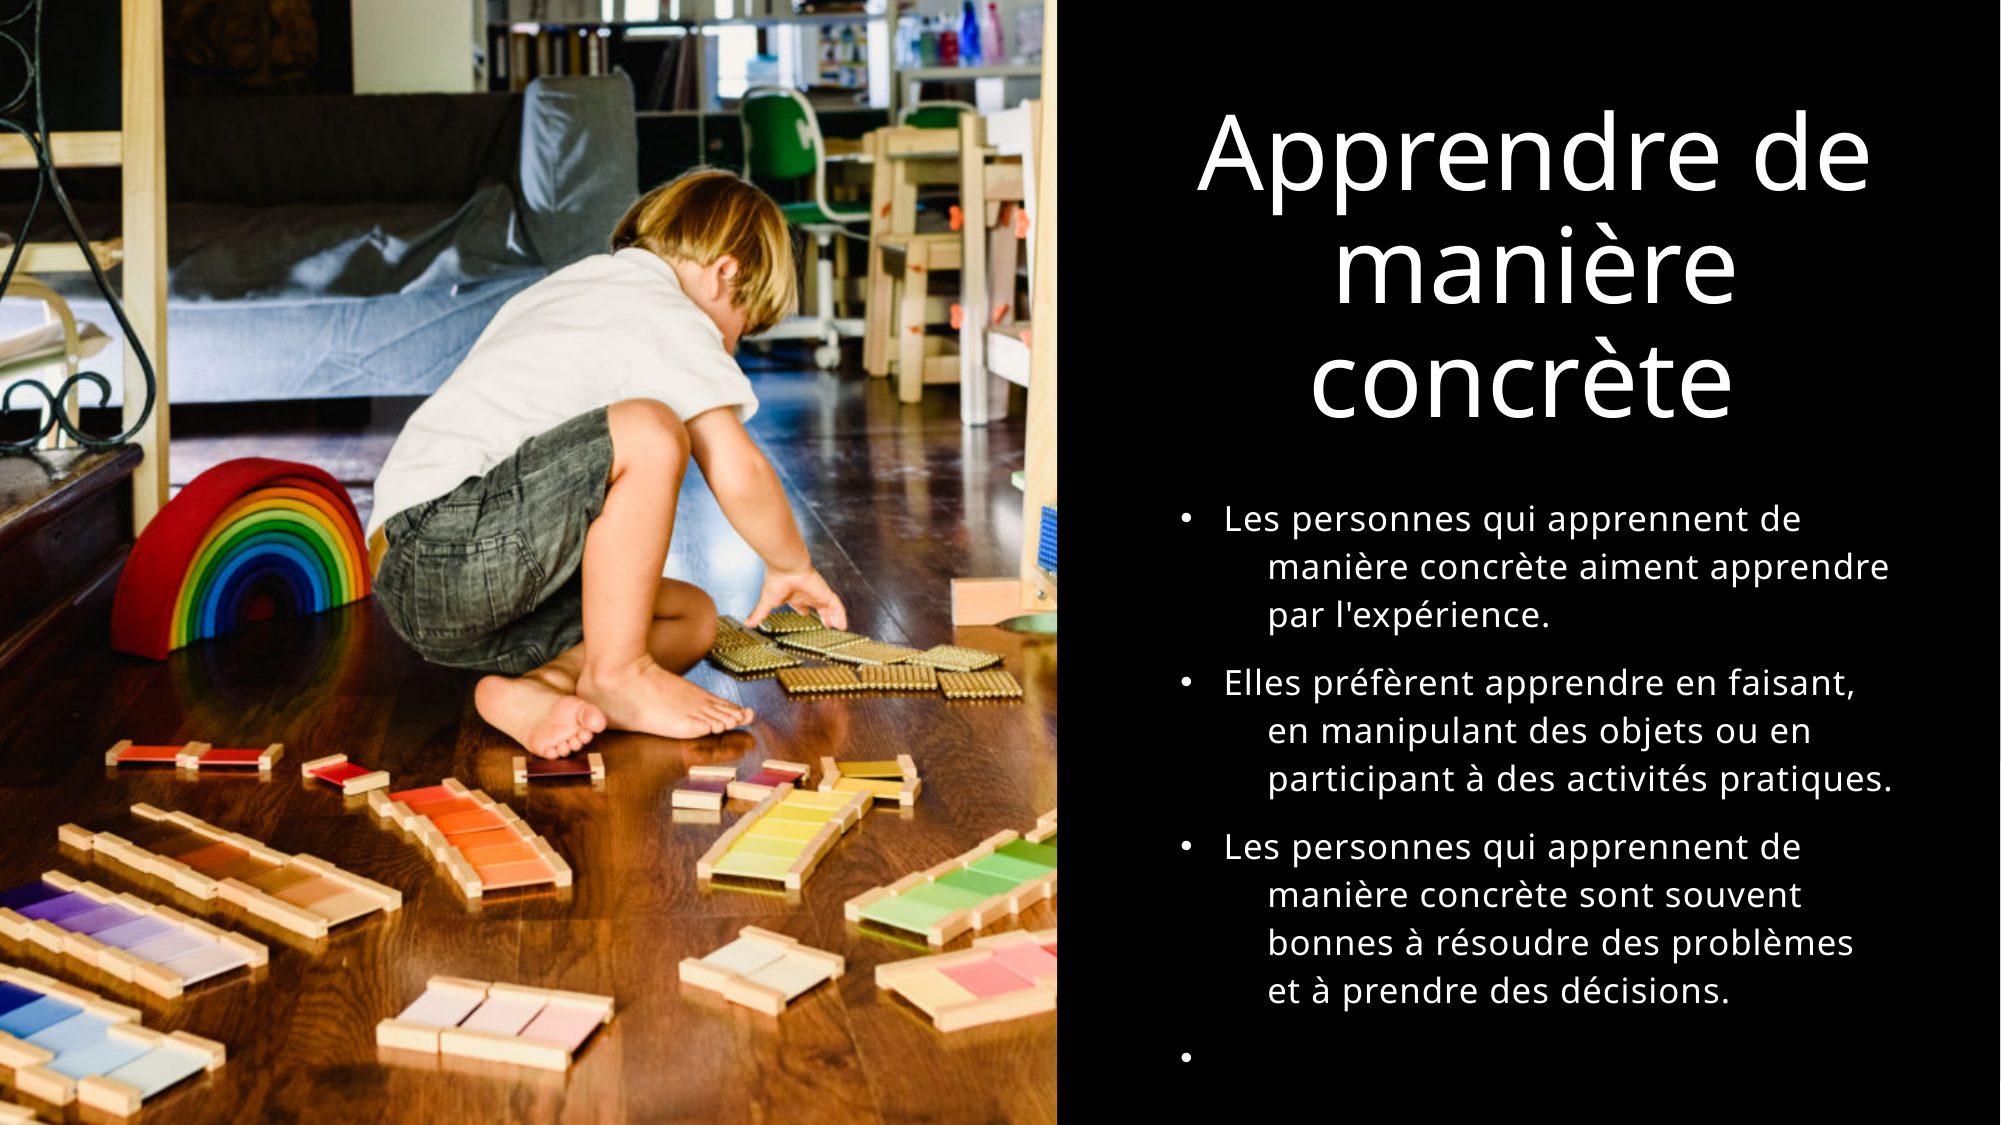

# Apprendre de manière concrète
Les personnes qui apprennent de manière concrète aiment apprendre par l'expérience.
Elles préfèrent apprendre en faisant, en manipulant des objets ou en participant à des activités pratiques.
Les personnes qui apprennent de manière concrète sont souvent bonnes à résoudre des problèmes et à prendre des décisions.